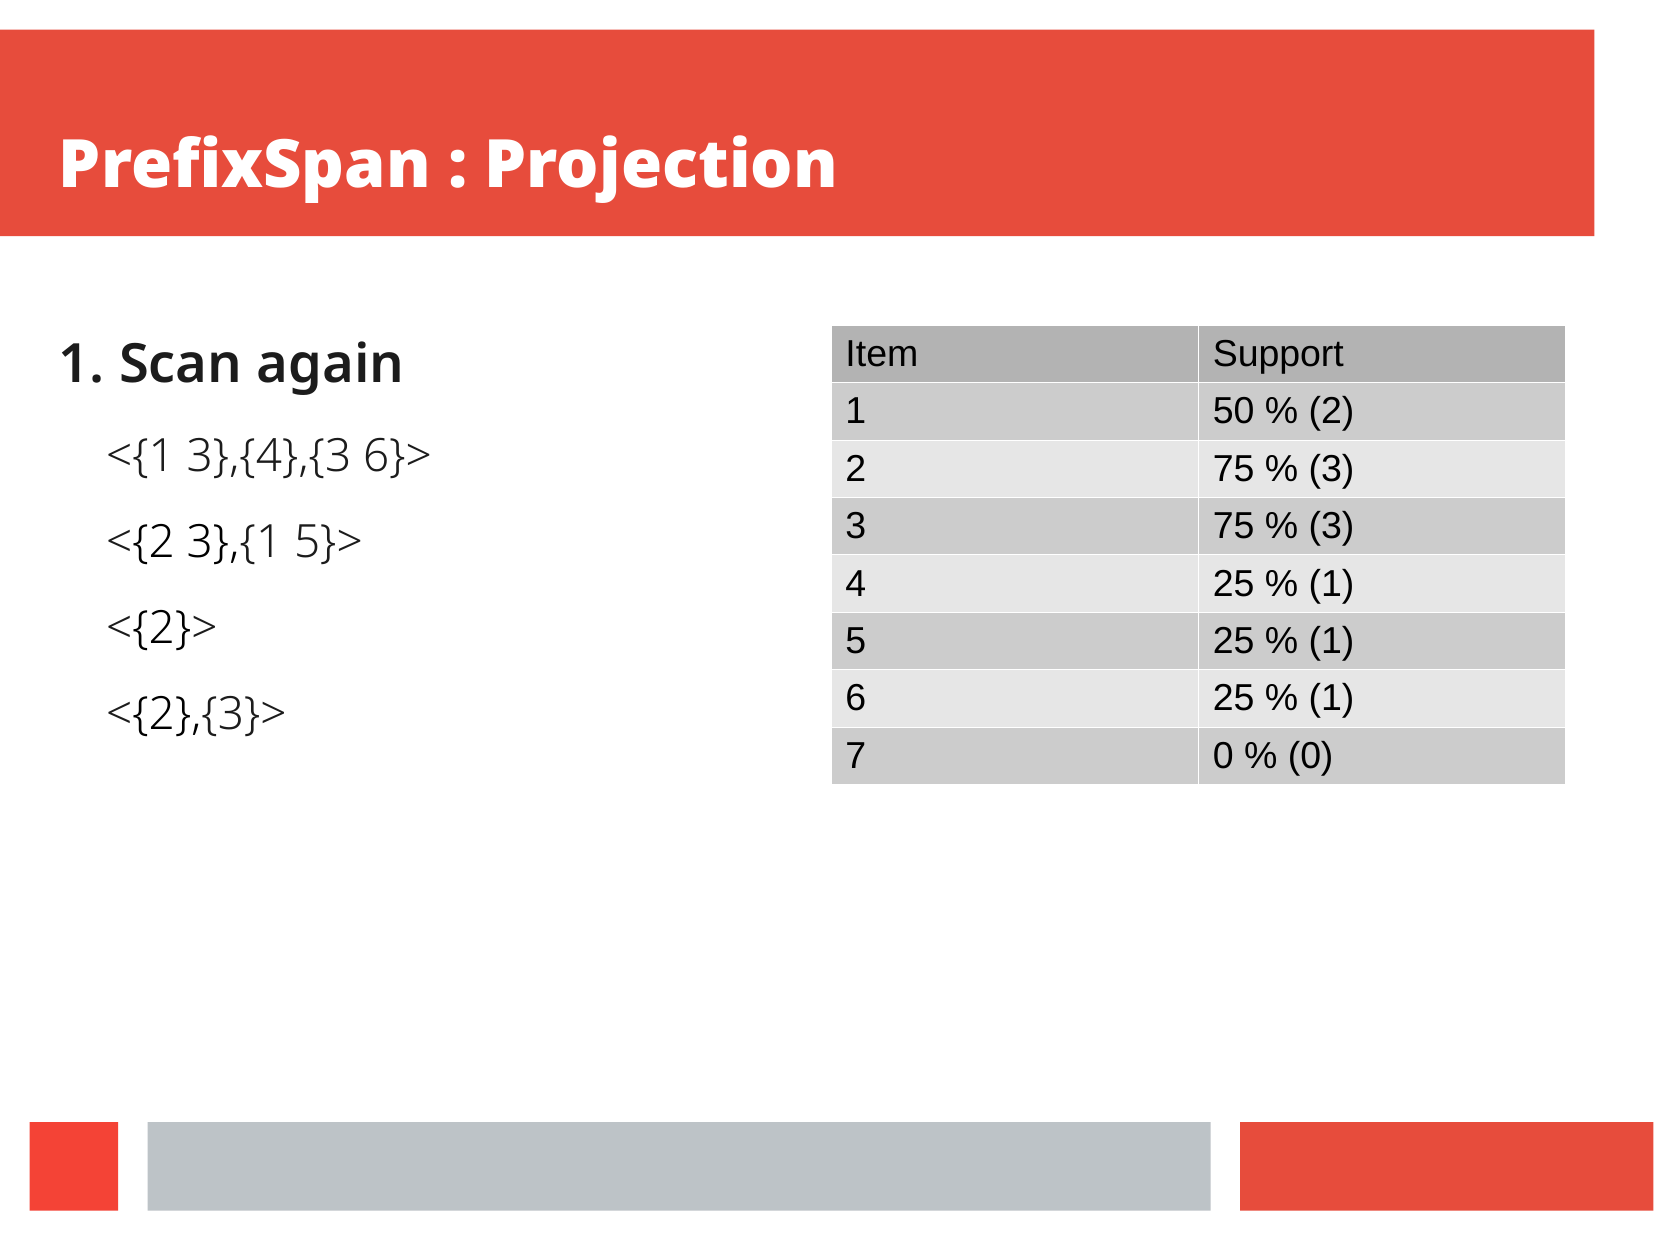

# PrefixSpan : Projection
1. Scan again
<{1 3},{4},{3 6}>
<{2 3},{1 5}>
<{2}>
<{2},{3}>
| Item | Support |
| --- | --- |
| 1 | 50 % (2) |
| 2 | 75 % (3) |
| 3 | 75 % (3) |
| 4 | 25 % (1) |
| 5 | 25 % (1) |
| 6 | 25 % (1) |
| 7 | 0 % (0) |